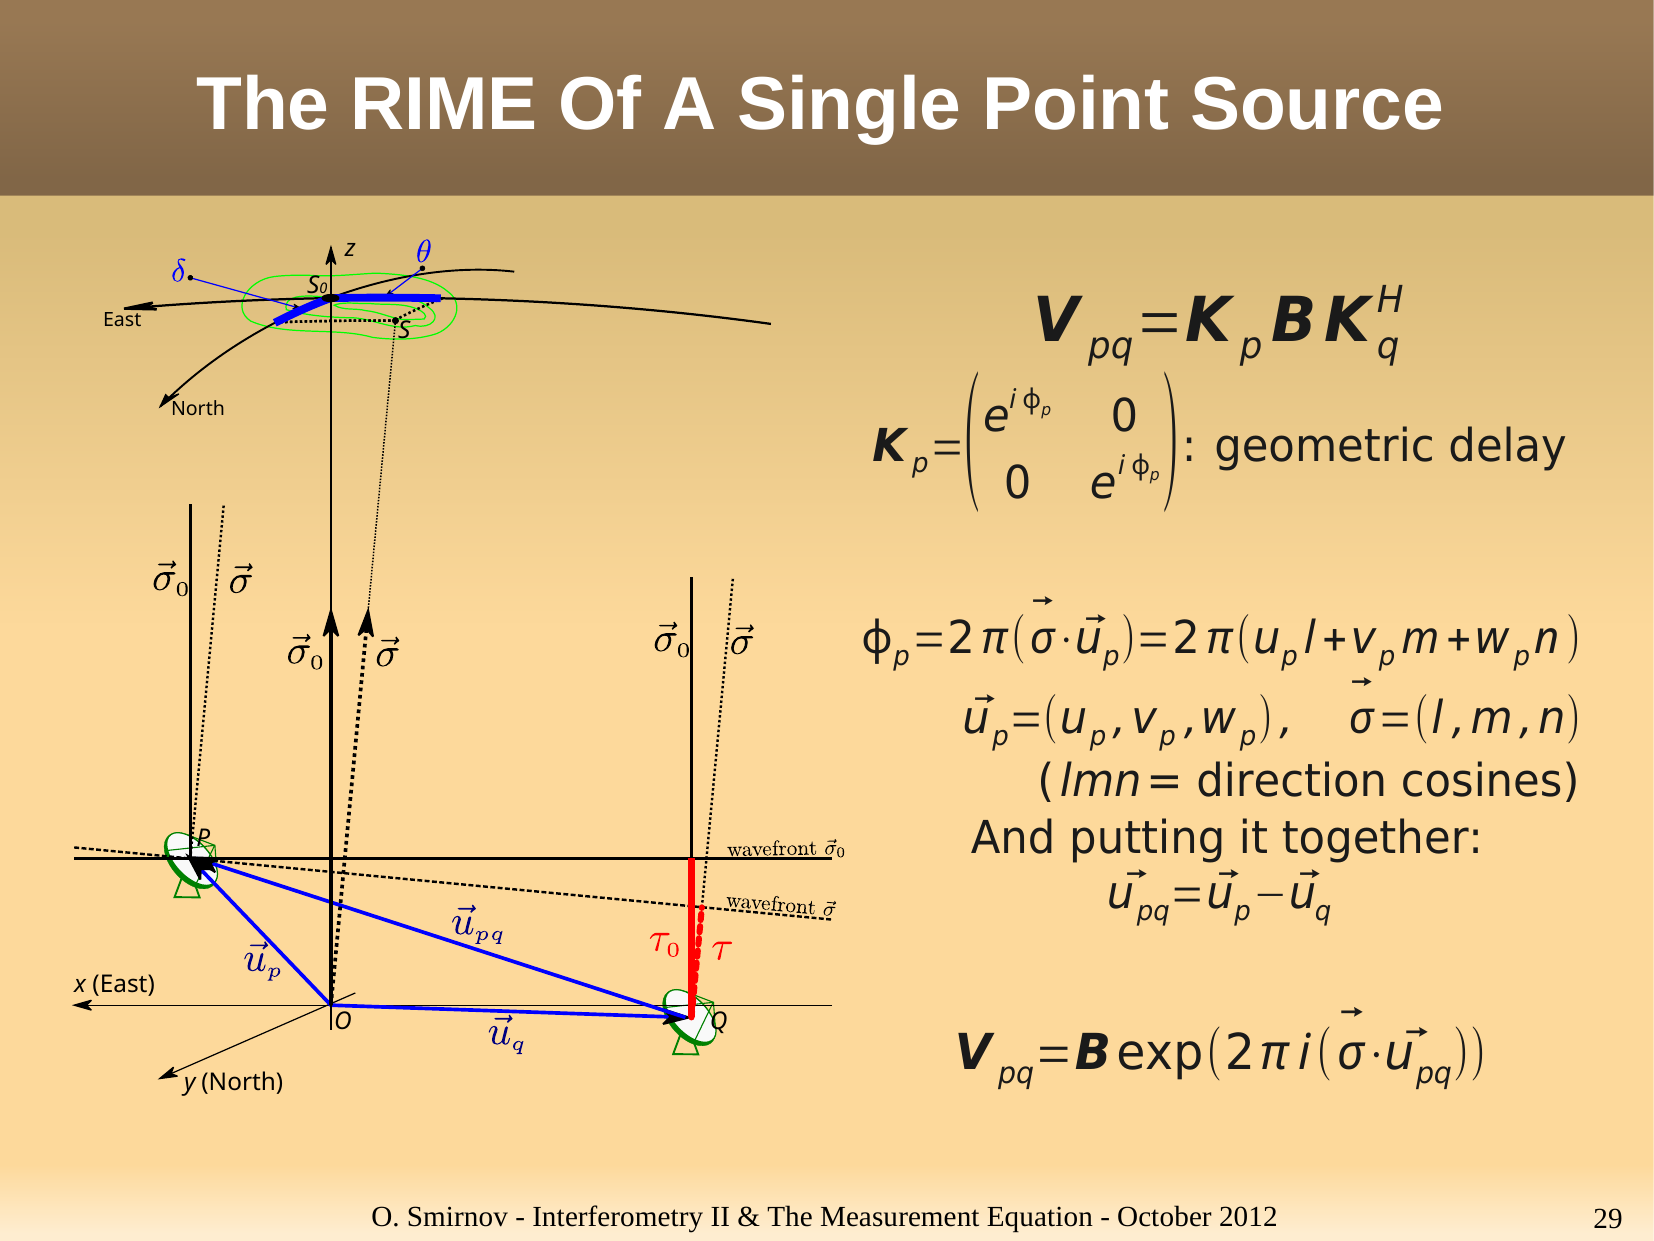

# The RIME Of A Single Point Source
O. Smirnov - Interferometry II & The Measurement Equation - October 2012
29